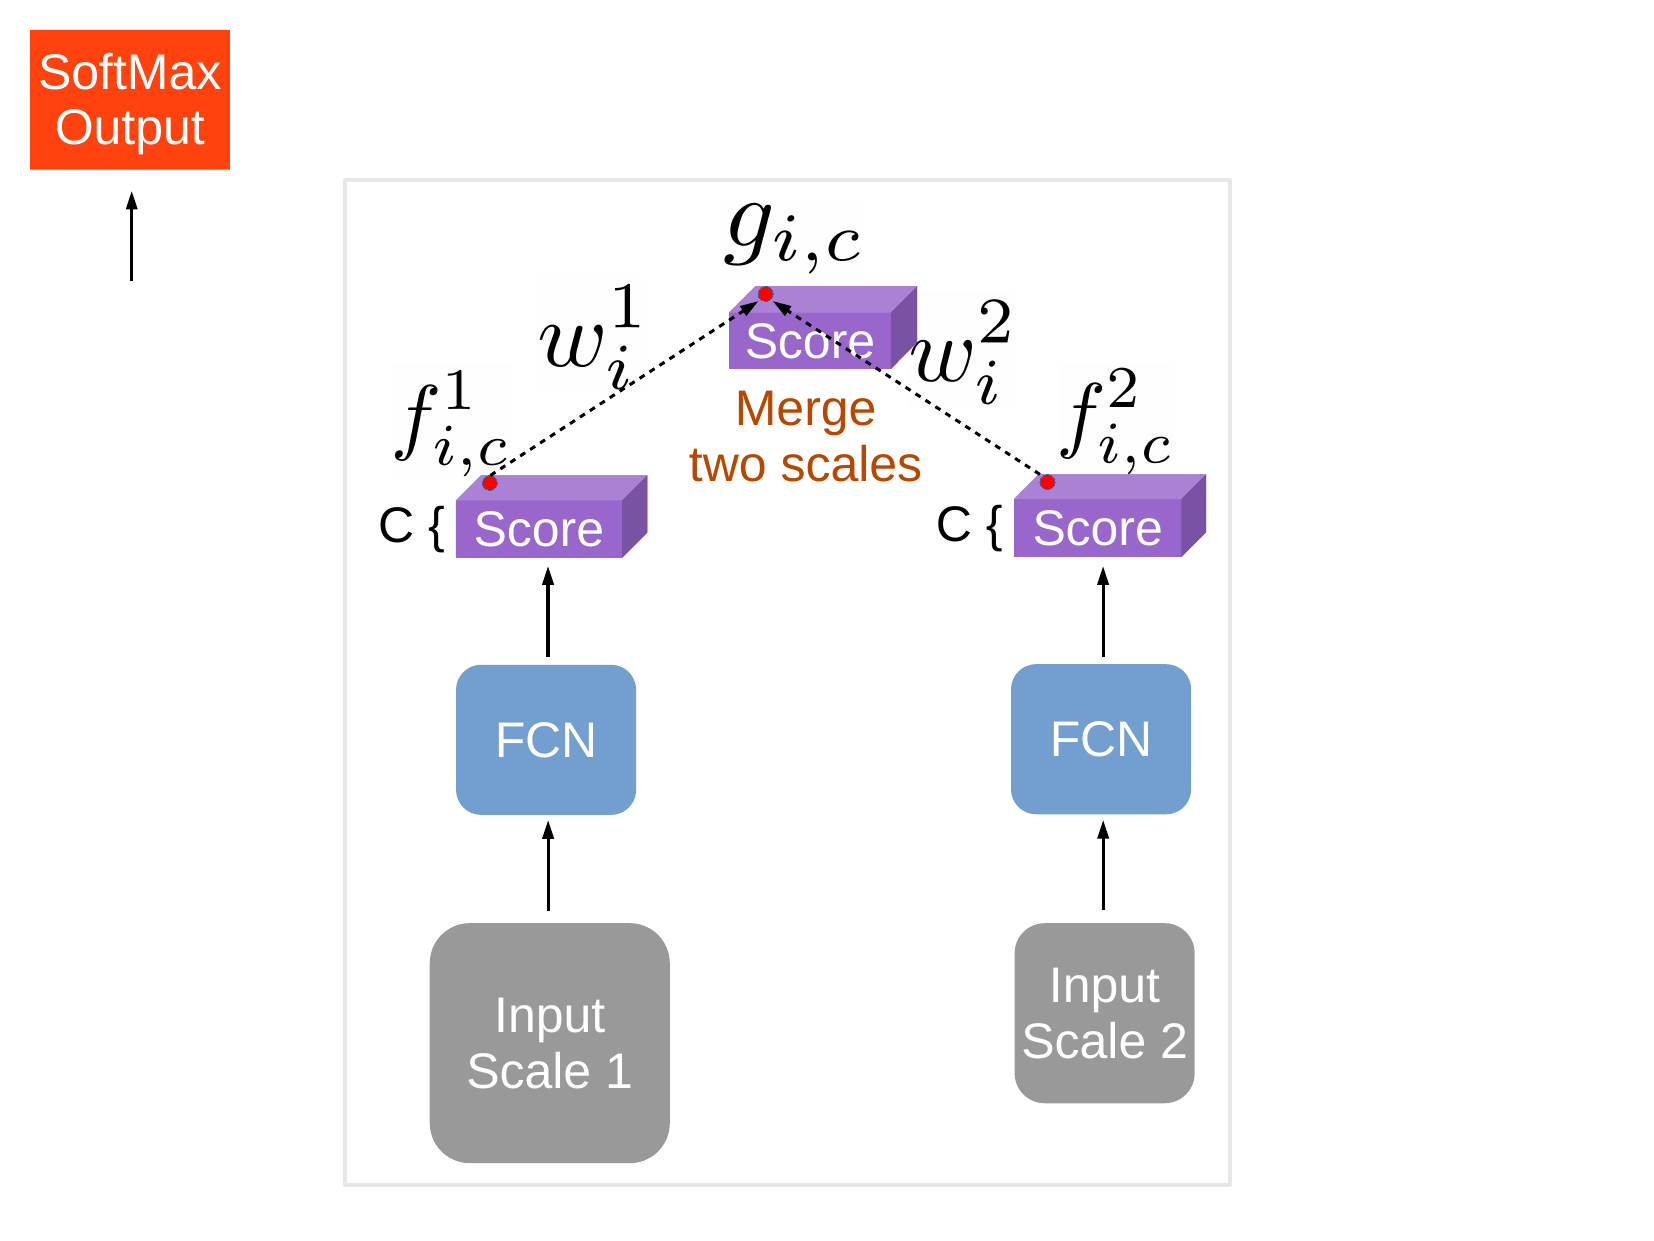

SoftMax
Output
Score
Merge
two scales
Score
Score
C {
C {
FCN
FCN
Input
Scale 1
Input
Scale 2